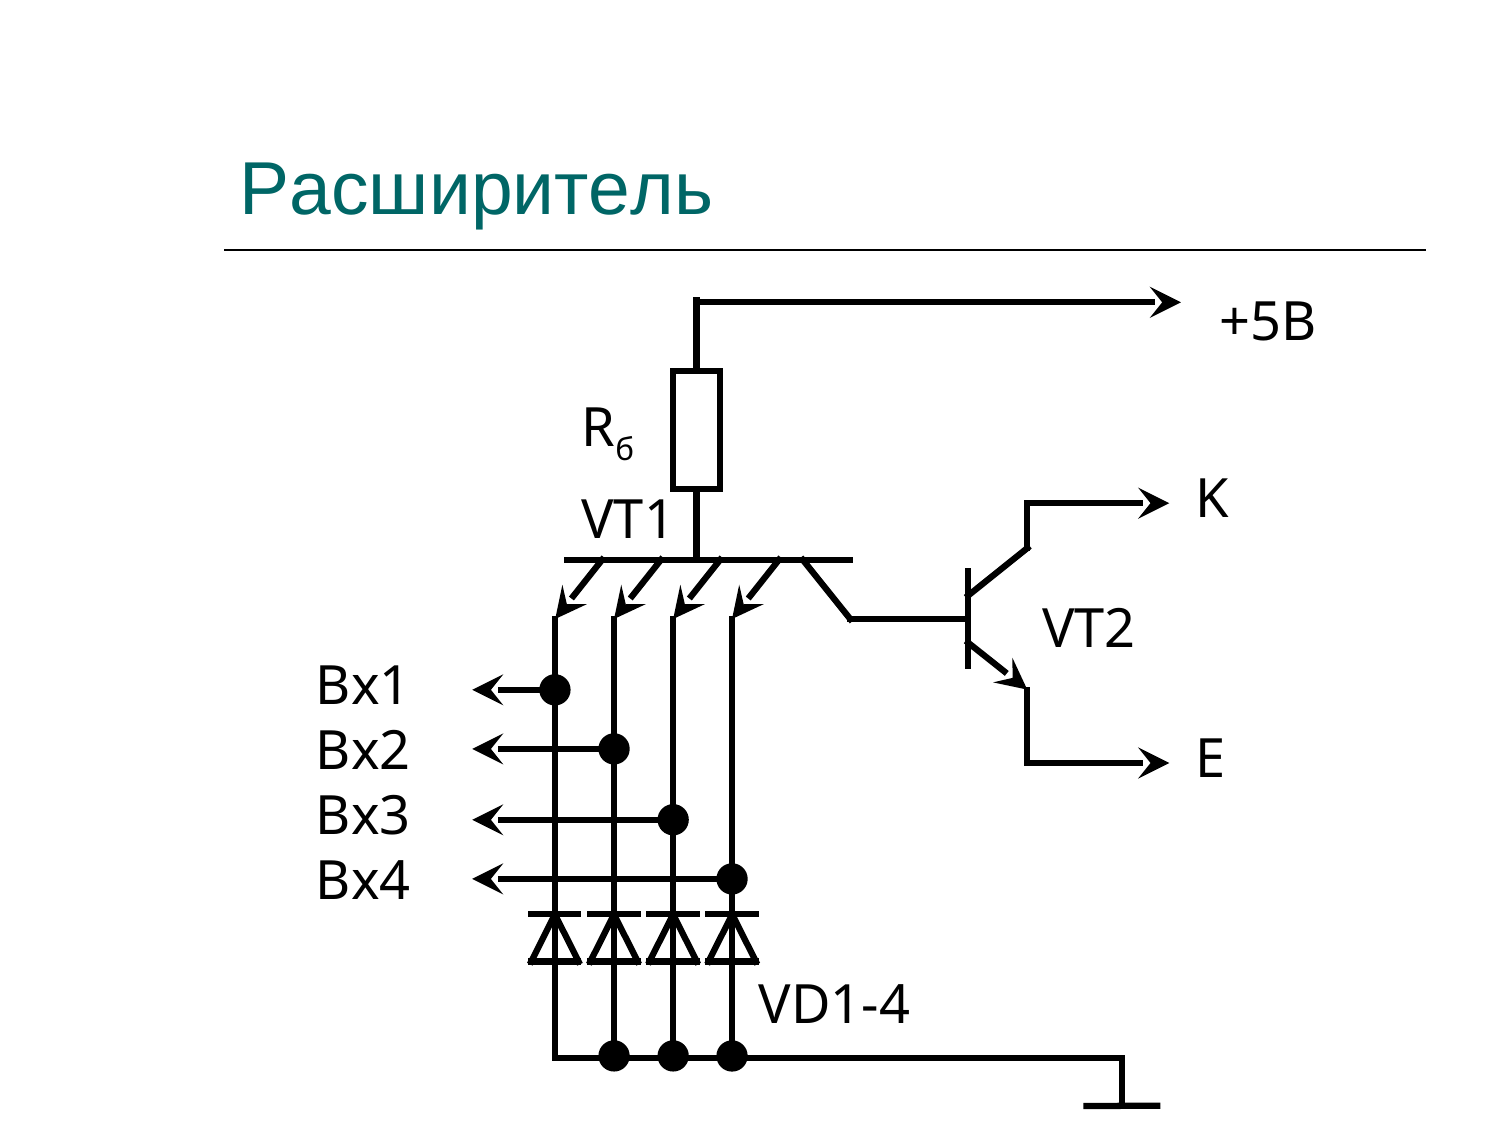

# Расширитель
+5В
Rб
K
VT1
VT2
Вх1
Вх2
Вх3
Вх4
E
VD1-4